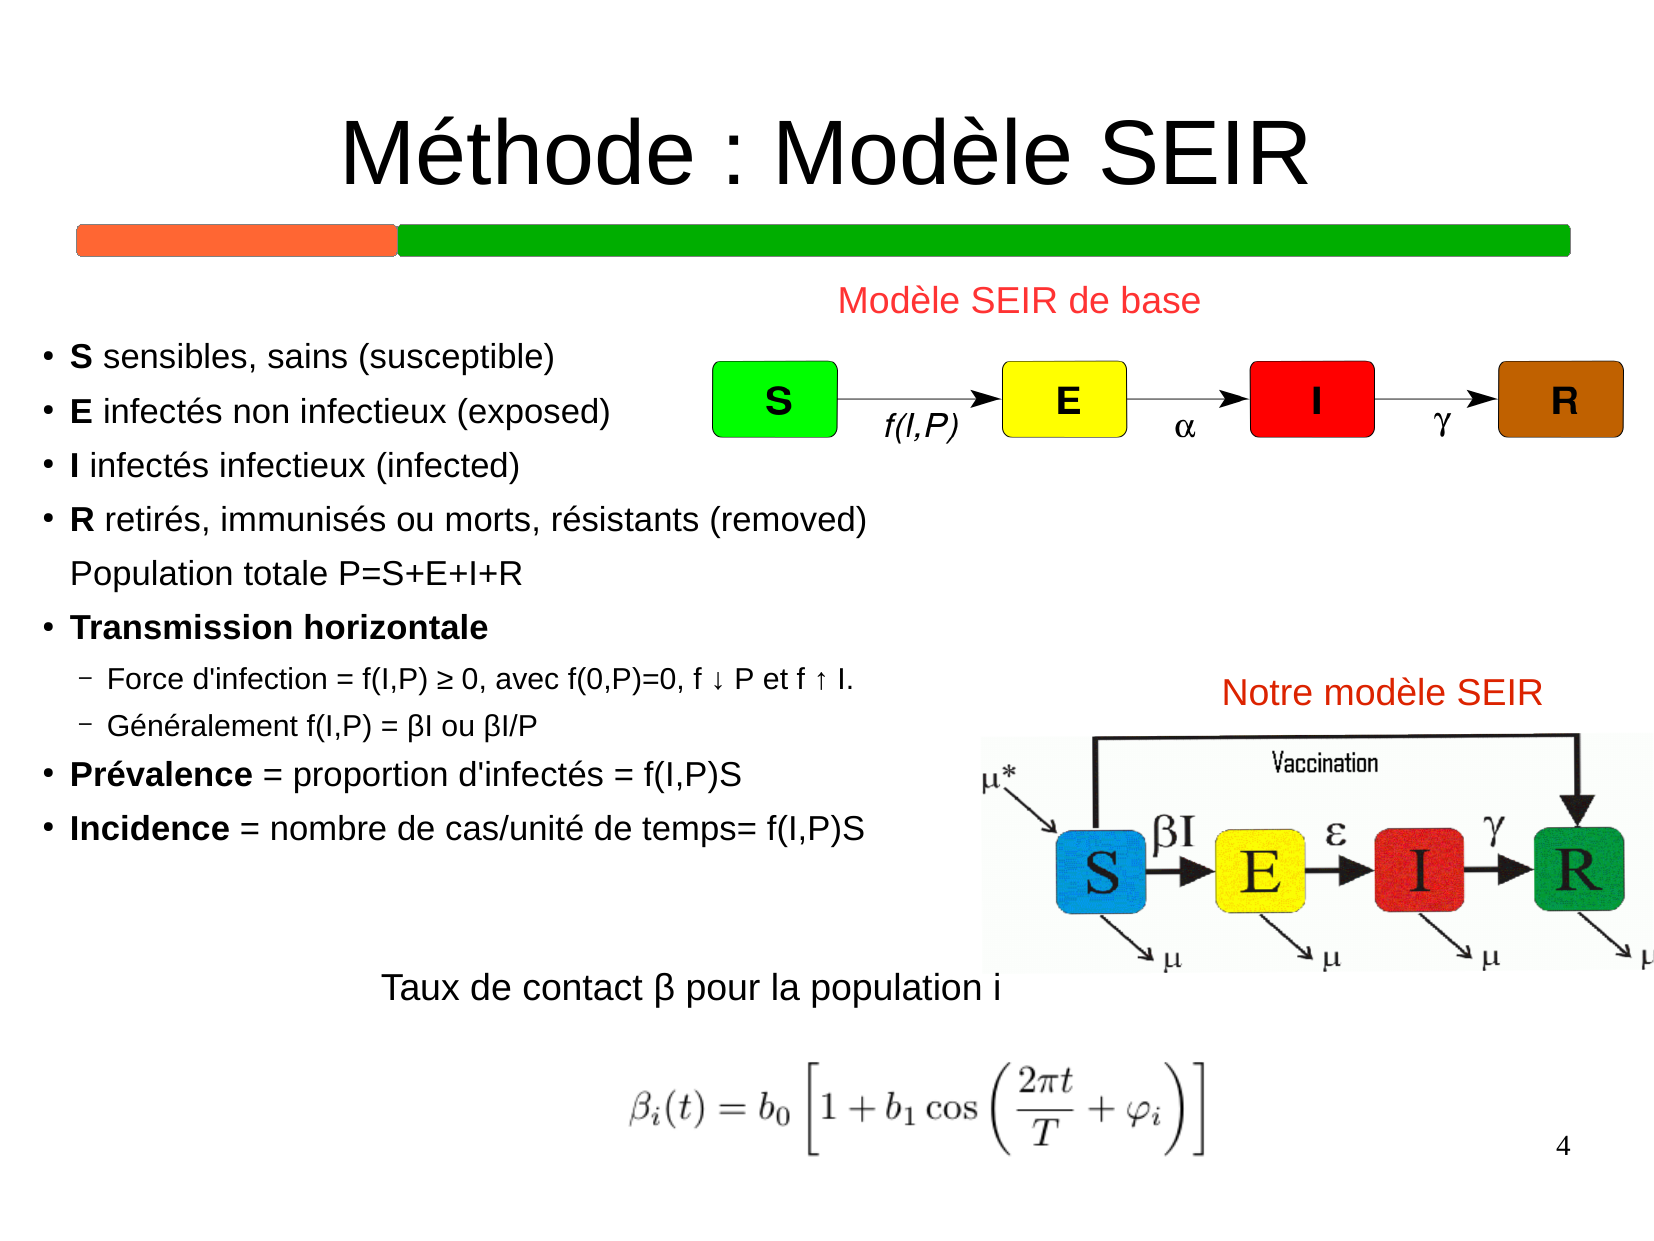

# Méthode : Modèle SEIR
Modèle SEIR de base
S sensibles, sains (susceptible)
E infectés non infectieux (exposed)
I infectés infectieux (infected)
R retirés, immunisés ou morts, résistants (removed)
Population totale P=S+E+I+R
Transmission horizontale
Force d'infection = f(I,P) ≥ 0, avec f(0,P)=0, f ↓ P et f ↑ I.
Généralement f(I,P) = βI ou βI/P
Prévalence = proportion d'infectés = f(I,P)S
Incidence = nombre de cas/unité de temps= f(I,P)S
Notre modèle SEIR
Taux de contact β pour la population i
4